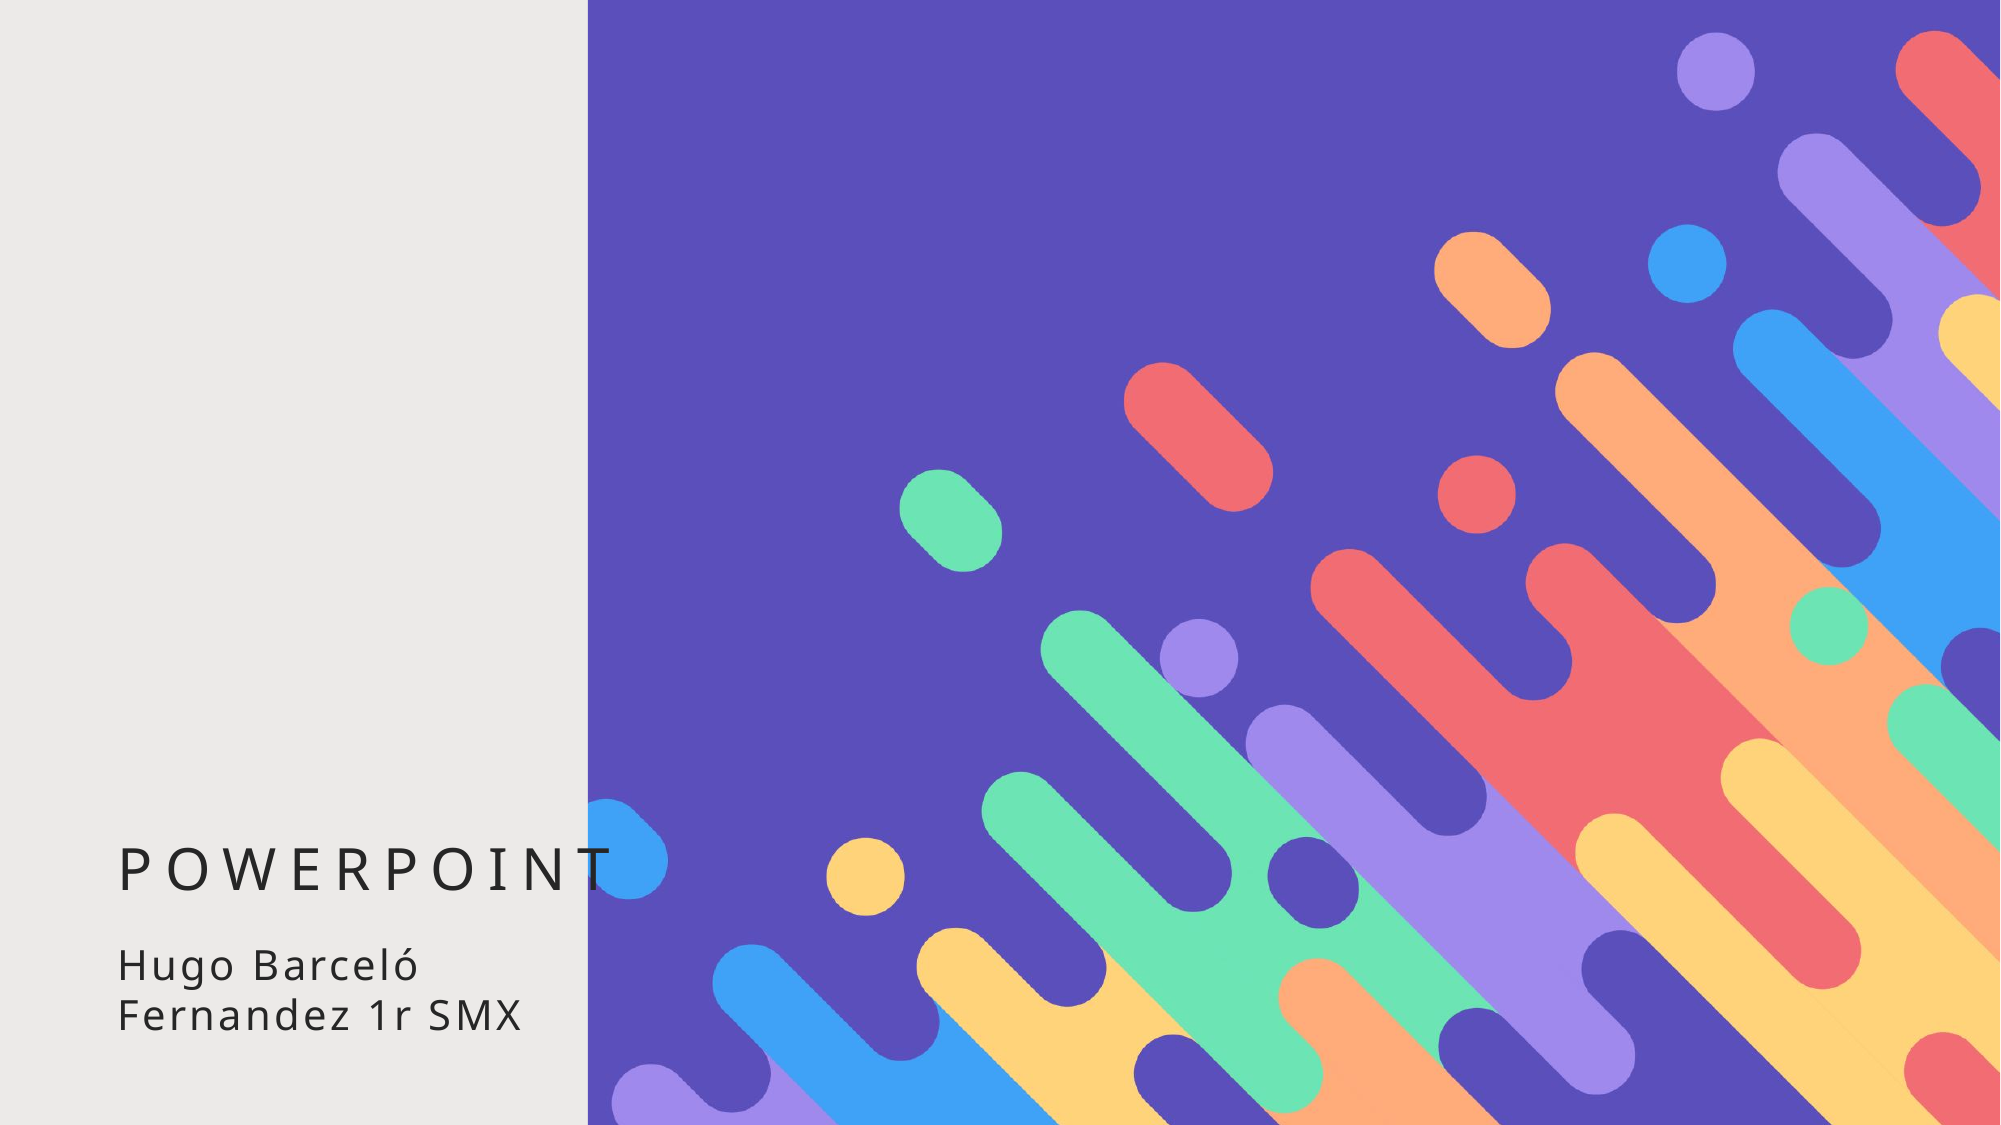

# Powerpoint
Hugo Barceló Fernandez 1r SMX